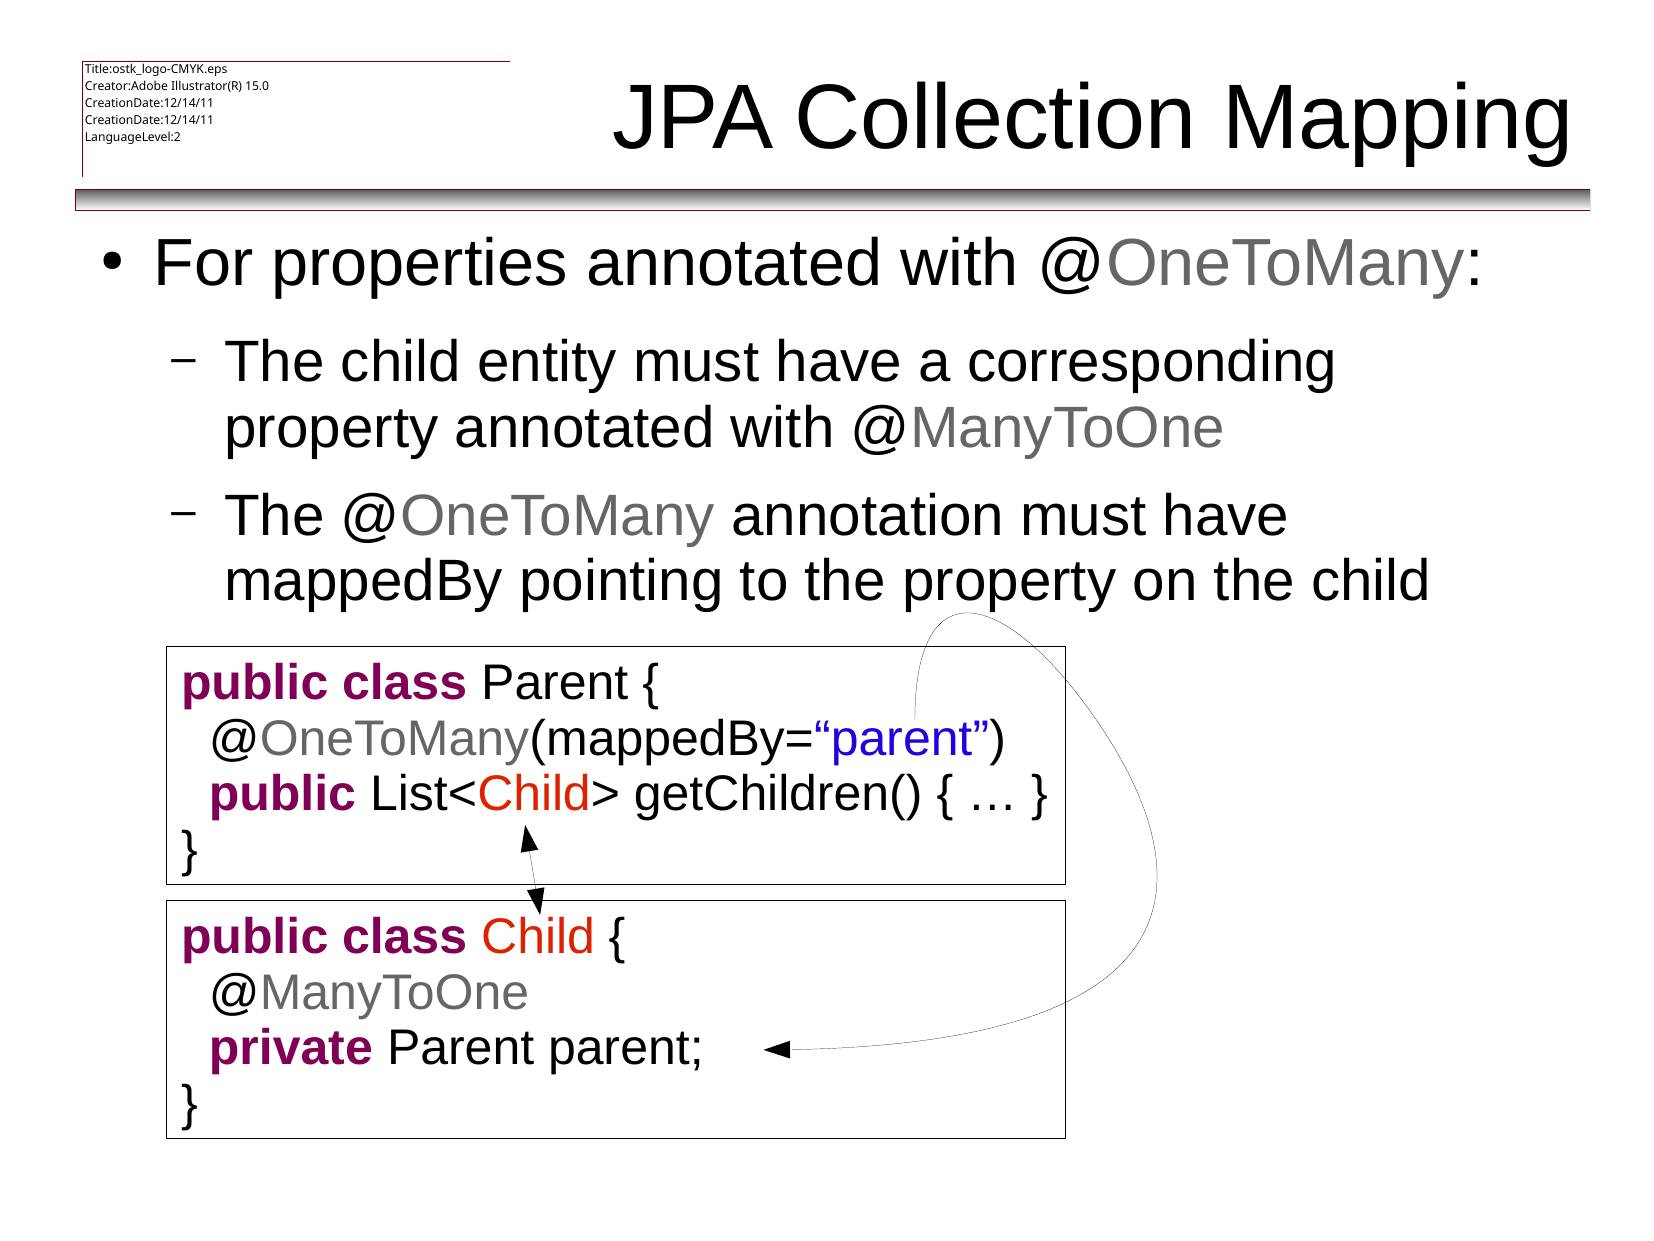

# JPA Collection Mapping
For properties annotated with @OneToMany:
The child entity must have a corresponding property annotated with @ManyToOne
The @OneToMany annotation must have mappedBy pointing to the property on the child
public class Parent {
 @OneToMany(mappedBy=“parent”)
 public List<Child> getChildren() { … }
}
public class Child {
 @ManyToOne
 private Parent parent;
}